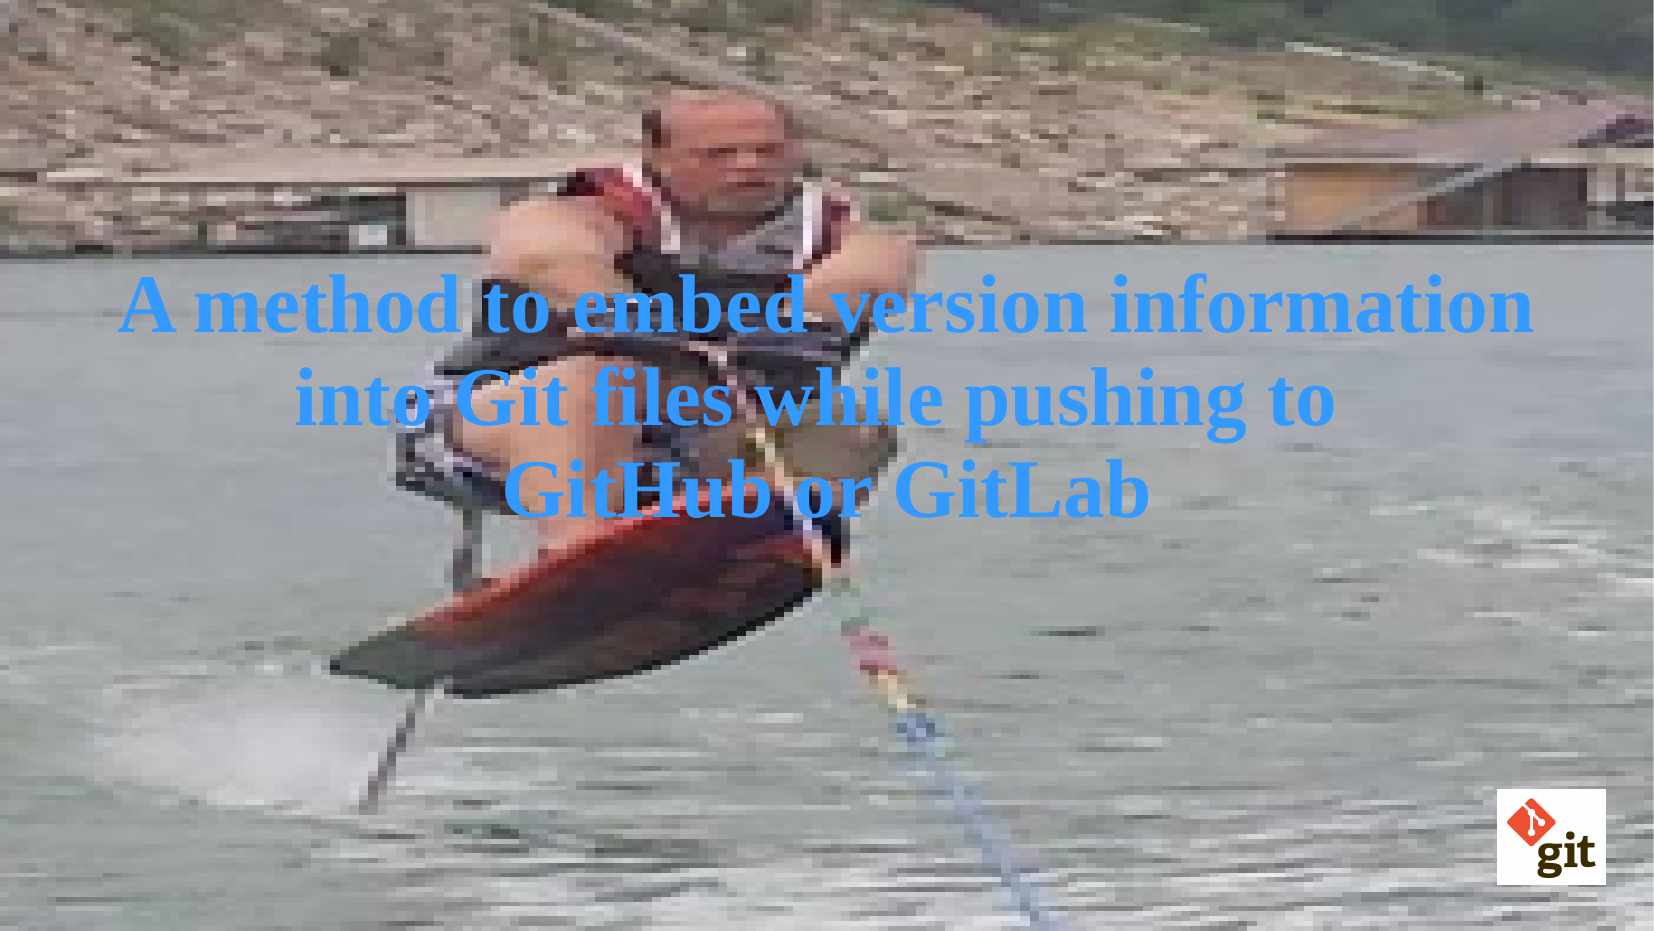

# A method to embed version information into Git files while pushing to
GitHub or GitLab